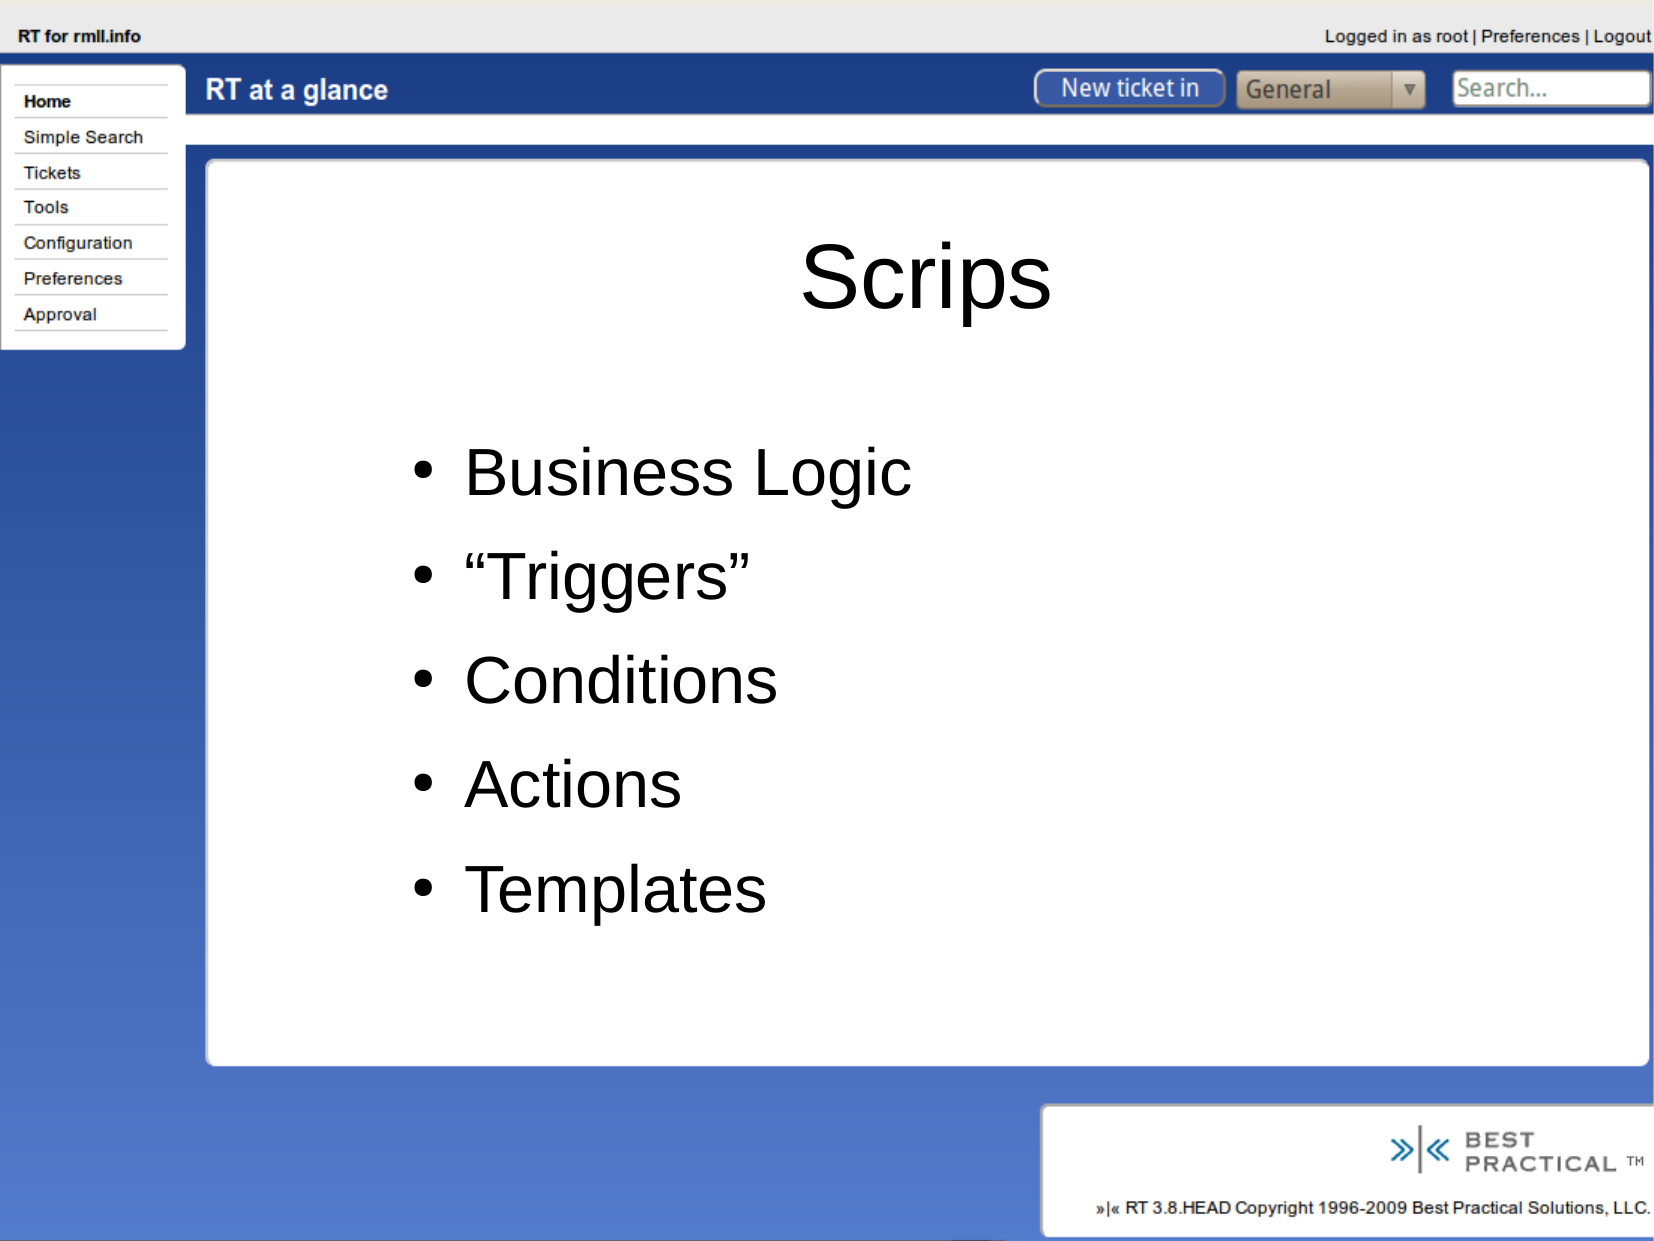

# Scrips
Business Logic
“Triggers”
Conditions
Actions
Templates